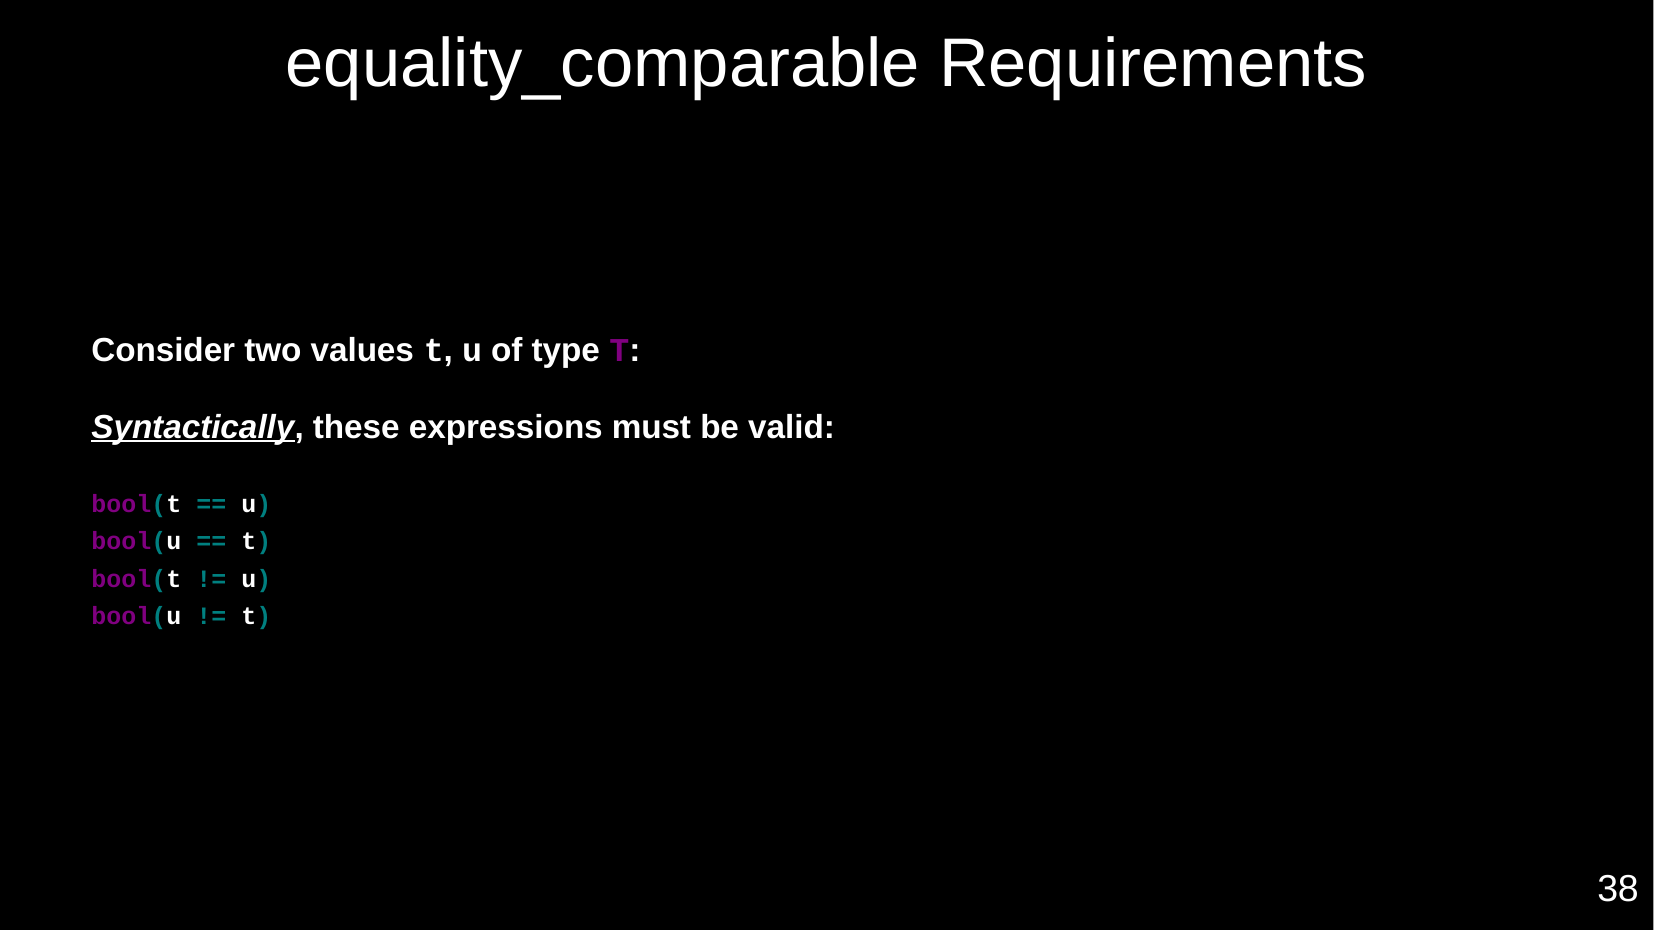

# equality_comparable Requirements
Consider two values t, u of type T:
Syntactically, these expressions must be valid:
bool(t == u)
bool(u == t)
bool(t != u)
bool(u != t)